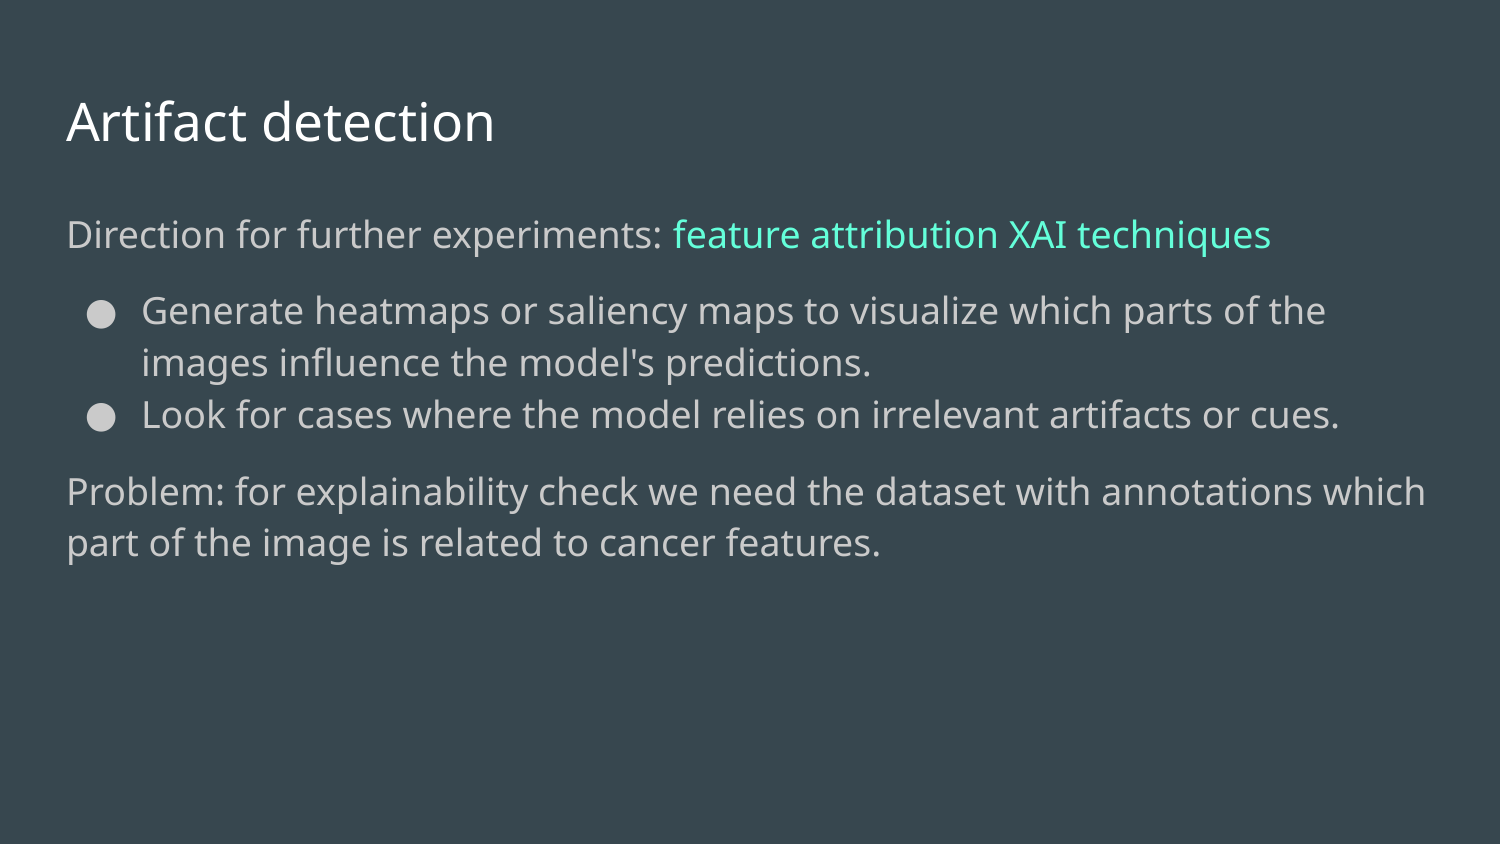

# Artifact detection
Direction for further experiments: feature attribution XAI techniques
Generate heatmaps or saliency maps to visualize which parts of the images influence the model's predictions.
Look for cases where the model relies on irrelevant artifacts or cues.
Problem: for explainability check we need the dataset with annotations which part of the image is related to cancer features.